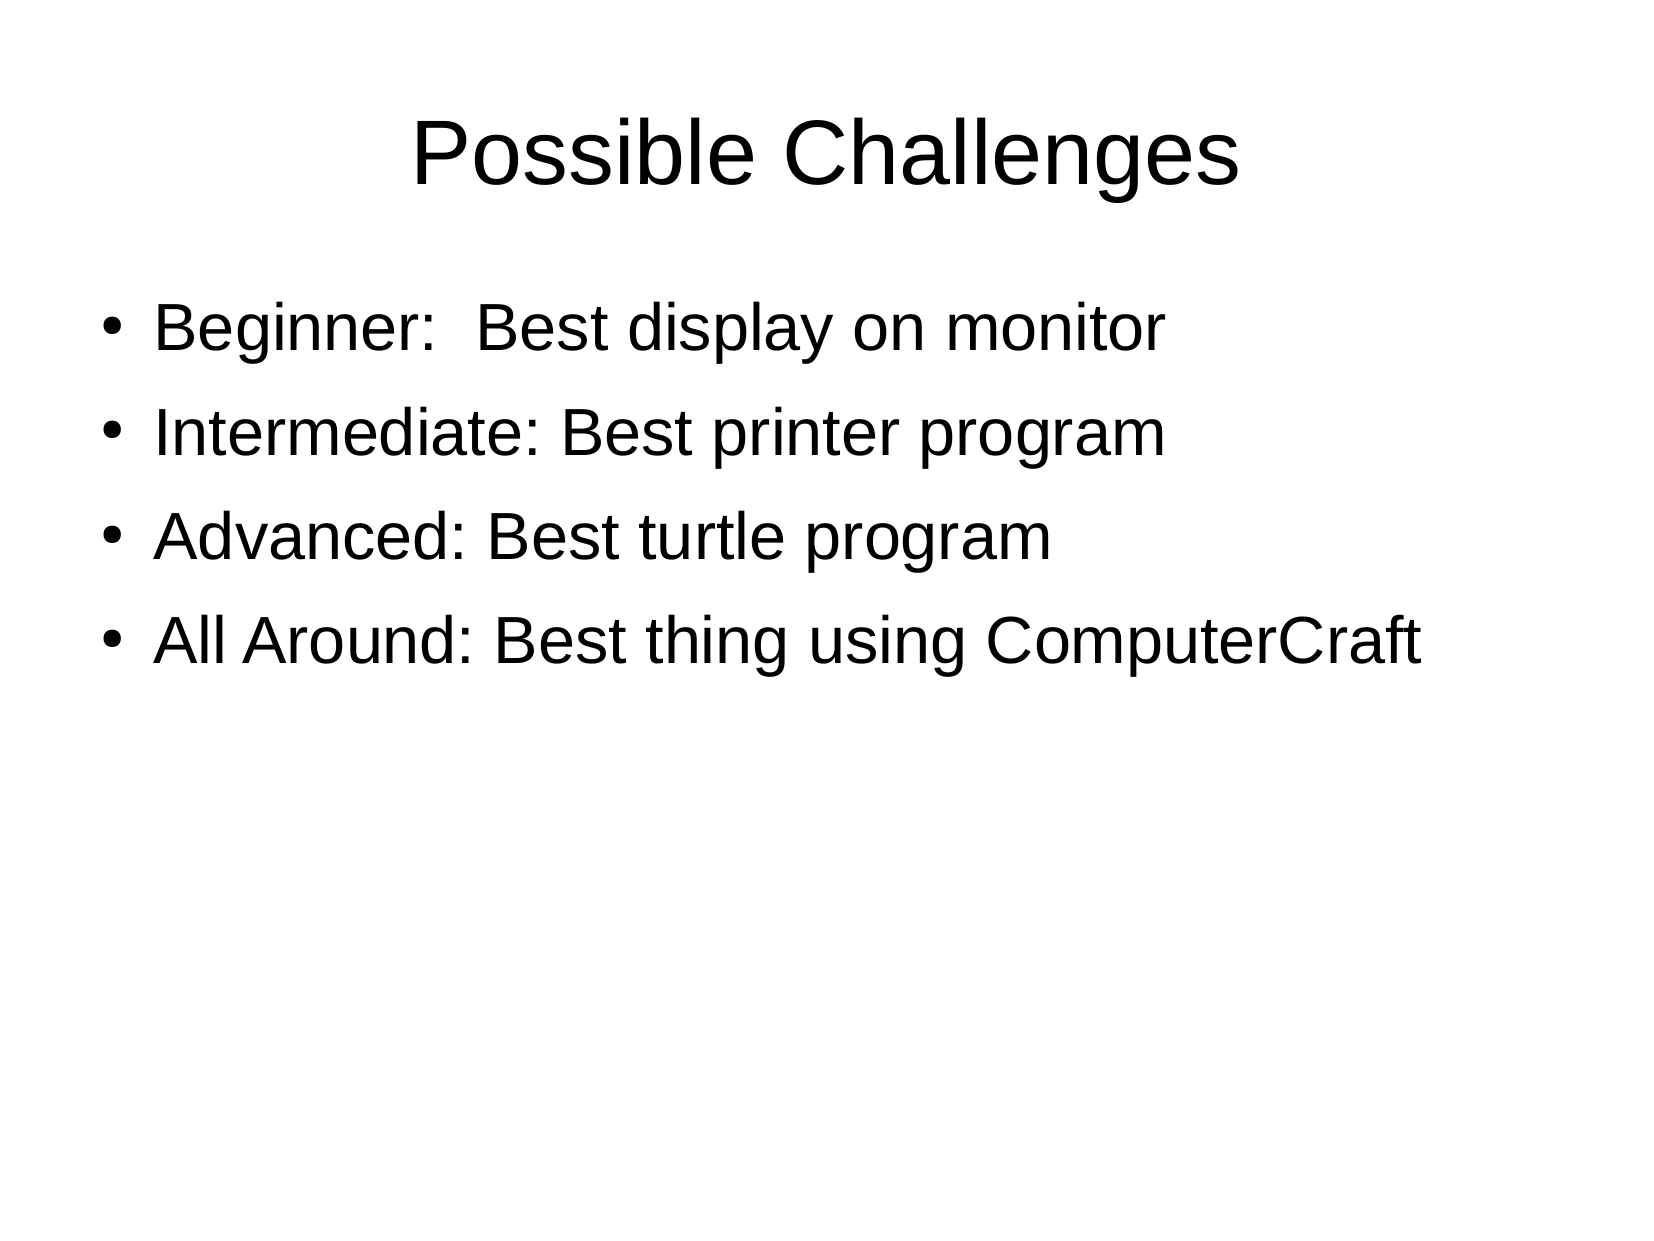

# Possible Challenges
Beginner: Best display on monitor
Intermediate: Best printer program
Advanced: Best turtle program
All Around: Best thing using ComputerCraft